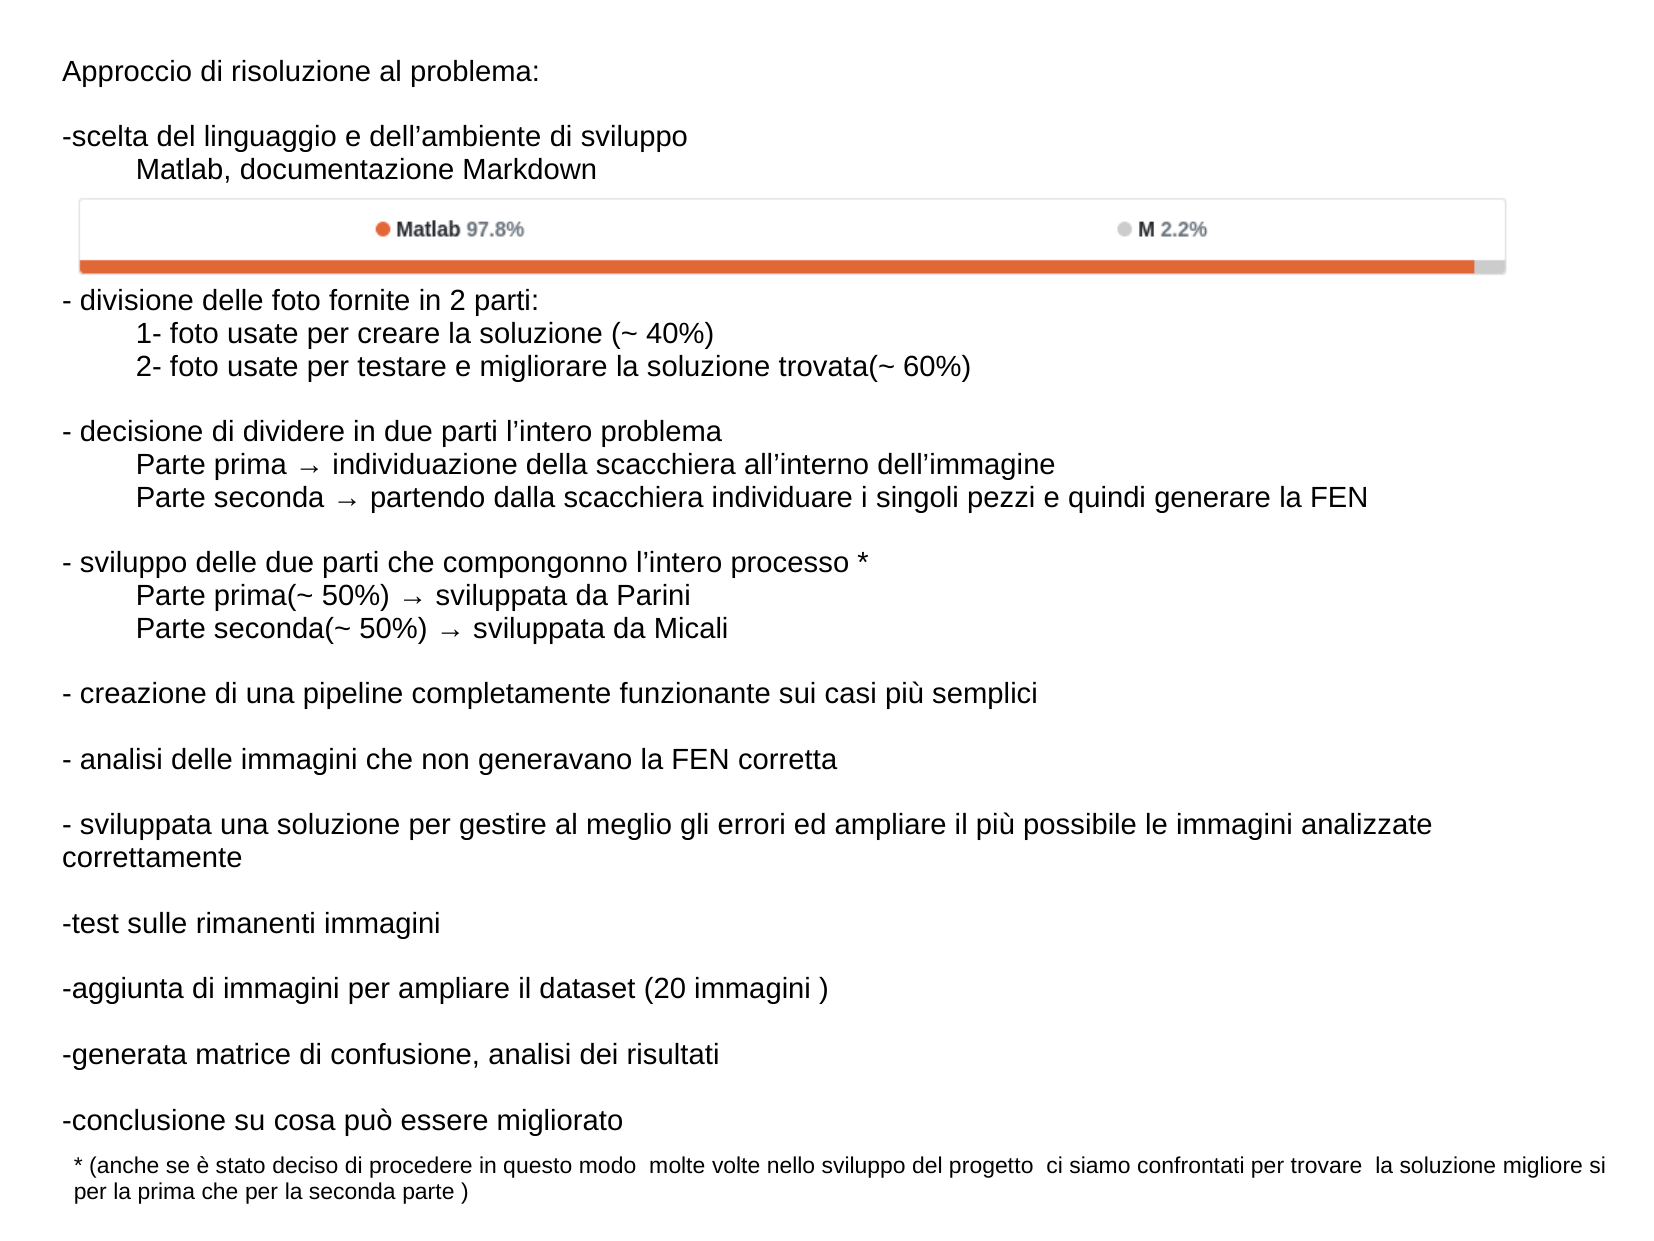

Approccio di risoluzione al problema:
-scelta del linguaggio e dell’ambiente di sviluppo
	Matlab, documentazione Markdown
- divisione delle foto fornite in 2 parti:
	1- foto usate per creare la soluzione (~ 40%)
	2- foto usate per testare e migliorare la soluzione trovata(~ 60%)
- decisione di dividere in due parti l’intero problema
	Parte prima → individuazione della scacchiera all’interno dell’immagine
	Parte seconda → partendo dalla scacchiera individuare i singoli pezzi e quindi generare la FEN
- sviluppo delle due parti che compongonno l’intero processo *
 	Parte prima(~ 50%) → sviluppata da Parini
	Parte seconda(~ 50%) → sviluppata da Micali
- creazione di una pipeline completamente funzionante sui casi più semplici
- analisi delle immagini che non generavano la FEN corretta
- sviluppata una soluzione per gestire al meglio gli errori ed ampliare il più possibile le immagini analizzate correttamente
-test sulle rimanenti immagini
-aggiunta di immagini per ampliare il dataset (20 immagini )
-generata matrice di confusione, analisi dei risultati
-conclusione su cosa può essere migliorato
* (anche se è stato deciso di procedere in questo modo molte volte nello sviluppo del progetto ci siamo confrontati per trovare la soluzione migliore si per la prima che per la seconda parte )